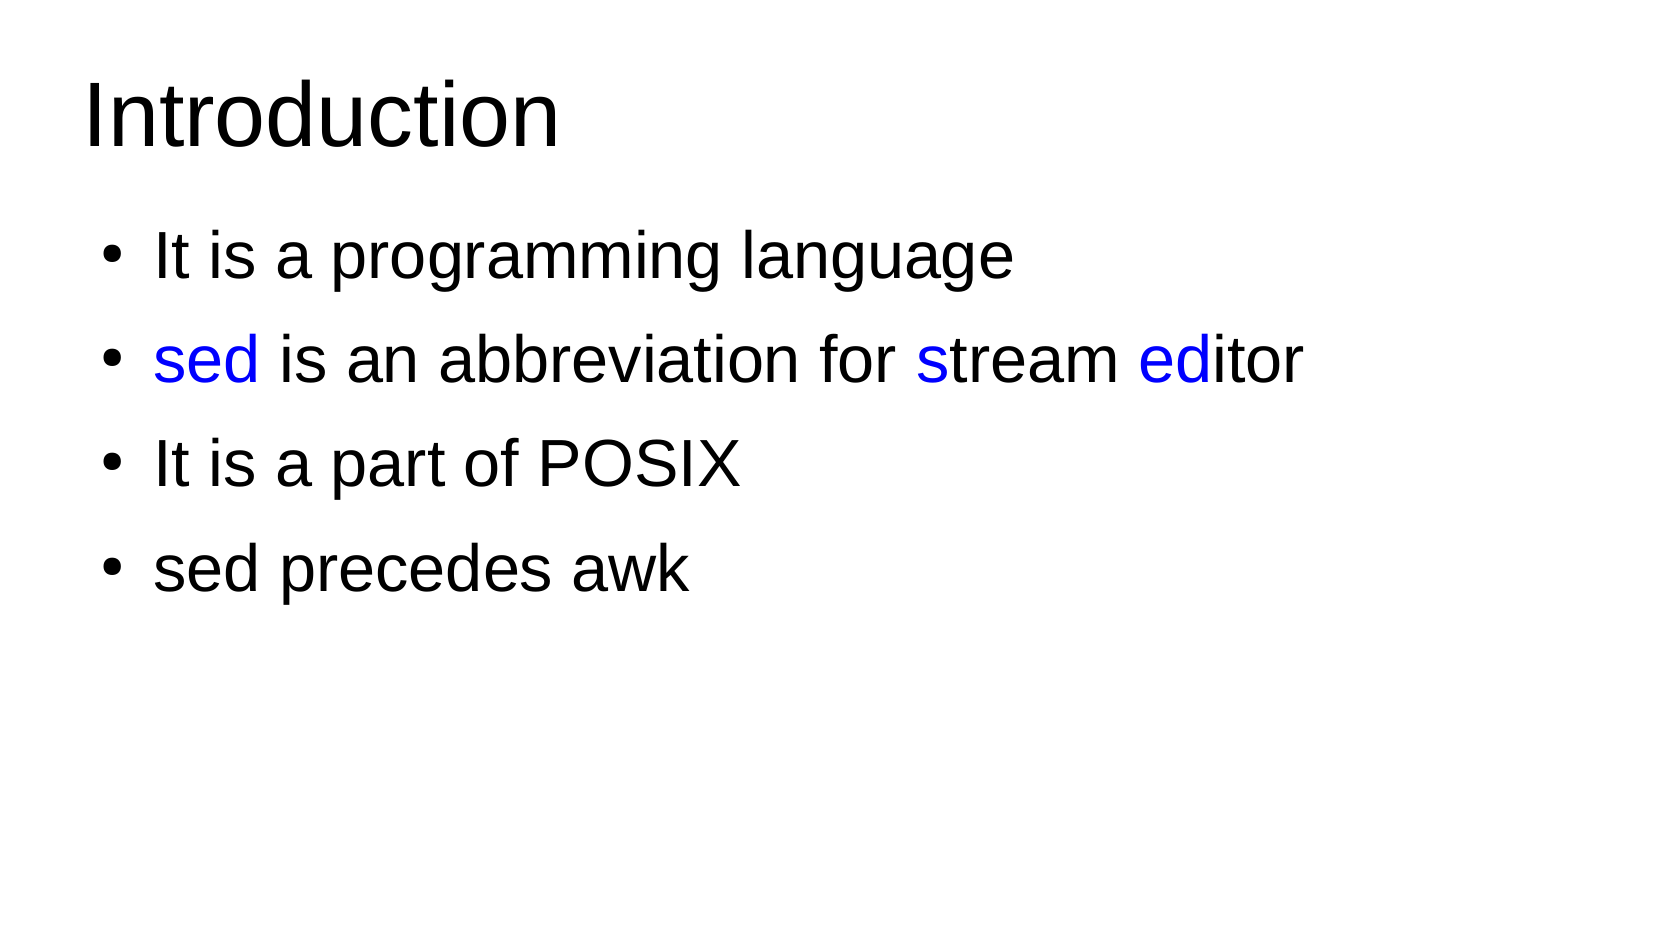

# Introduction
It is a programming language
sed is an abbreviation for stream editor
It is a part of POSIX
sed precedes awk